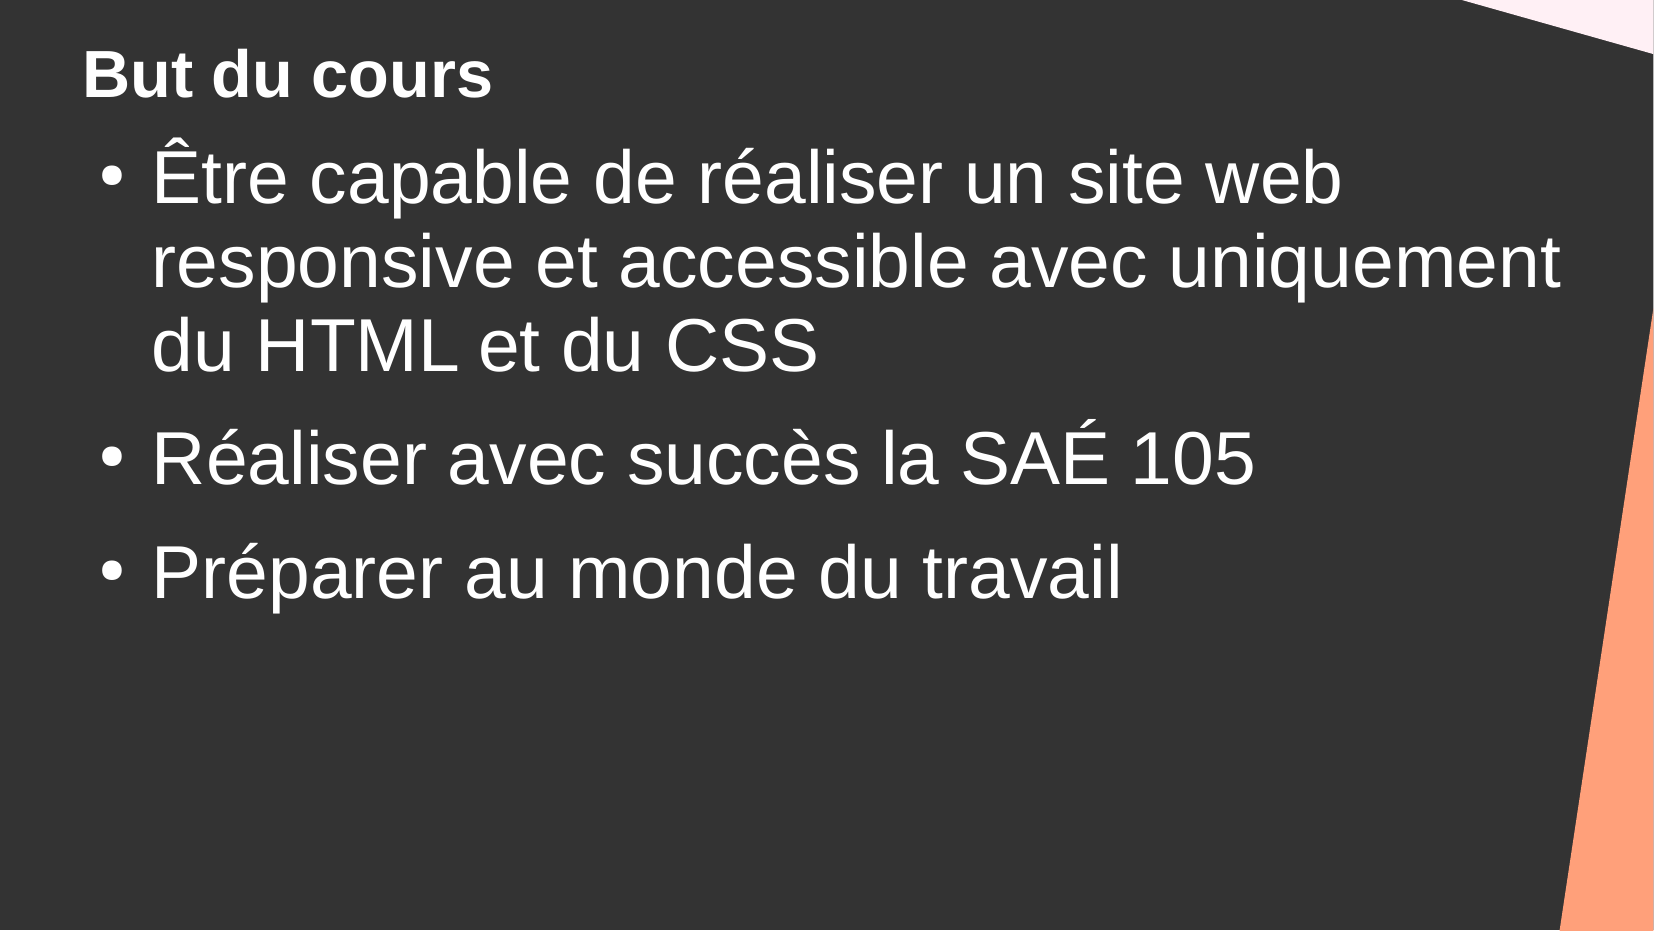

# But du cours
Être capable de réaliser un site web responsive et accessible avec uniquement du HTML et du CSS
Réaliser avec succès la SAÉ 105
Préparer au monde du travail